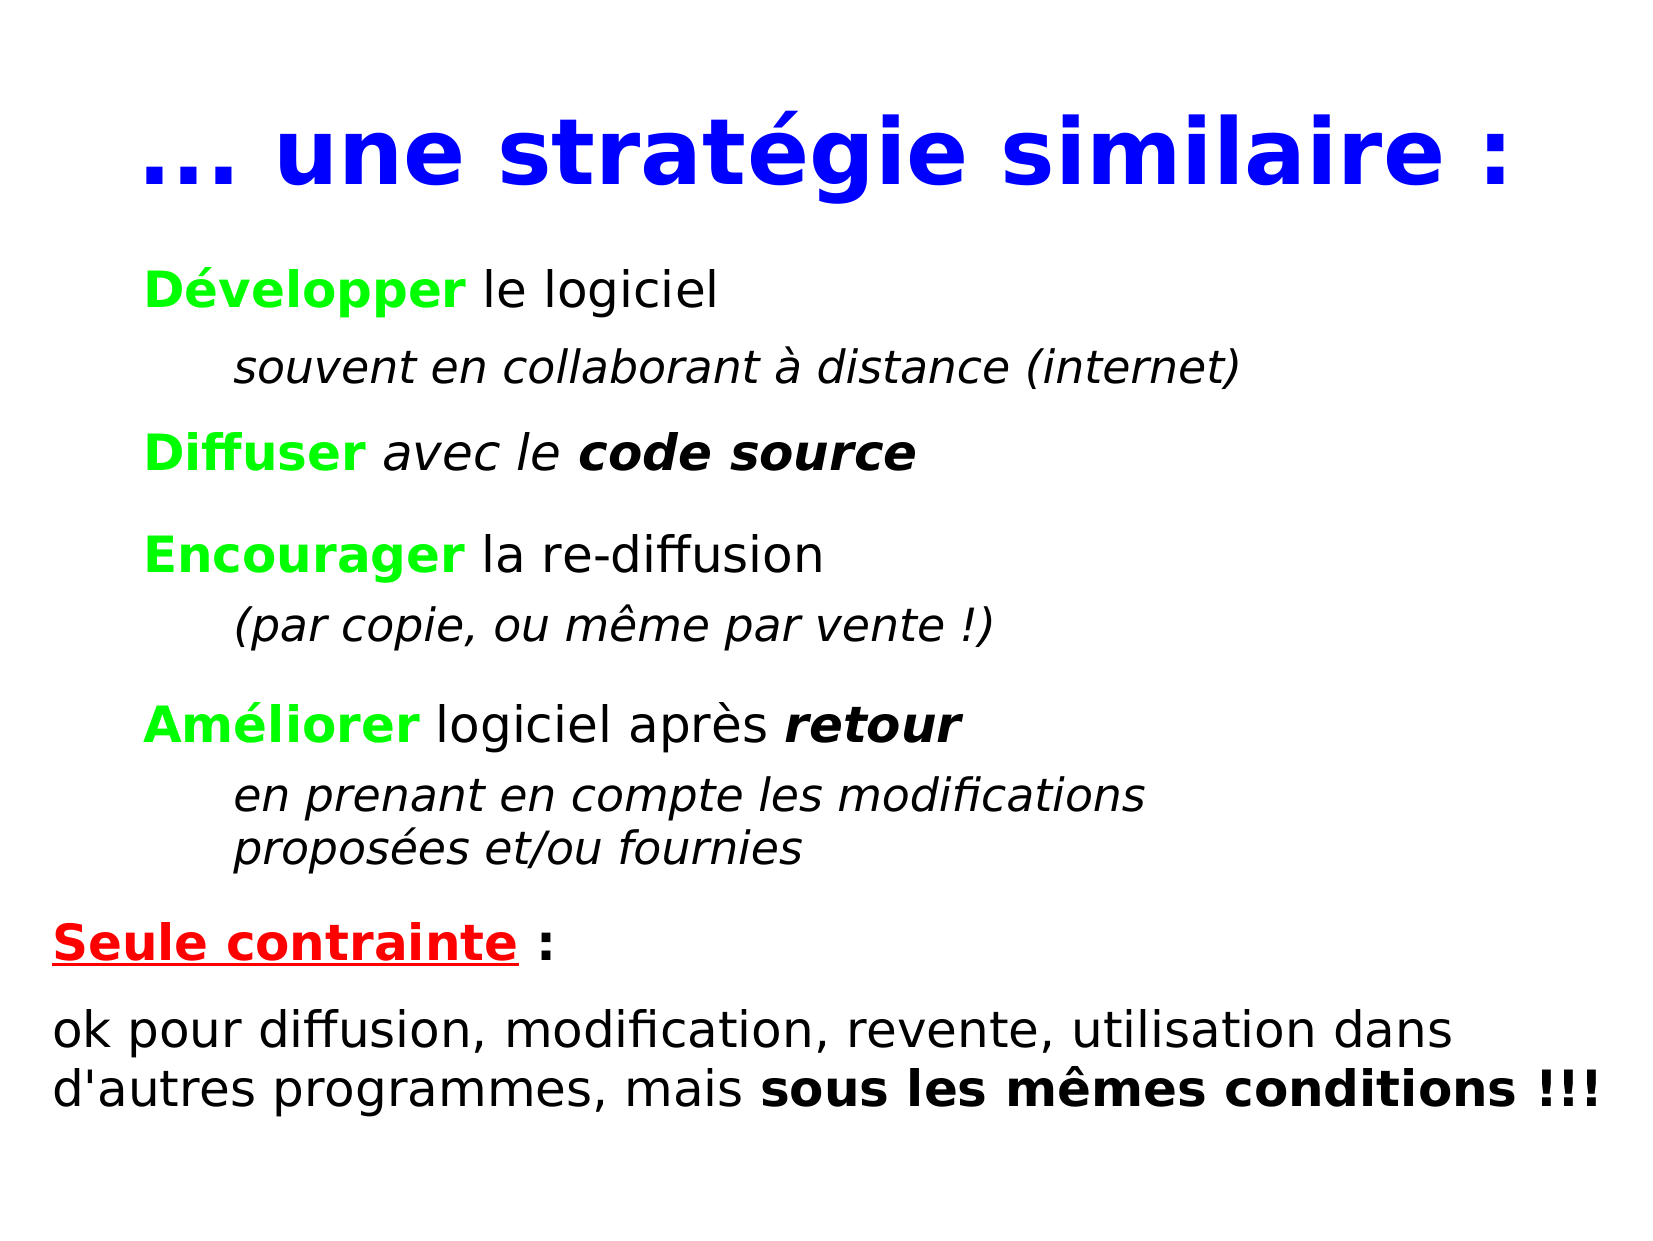

# ... une stratégie similaire :
 Développer le logiciel
souvent en collaborant à distance (internet)
 Diffuser avec le code source
 Encourager la re-diffusion
(par copie, ou même par vente !)
 Améliorer logiciel après retour
en prenant en compte les modifications
proposées et/ou fournies
Seule contrainte :
ok pour diffusion, modification, revente, utilisation dans d'autres programmes, mais sous les mêmes conditions !!!